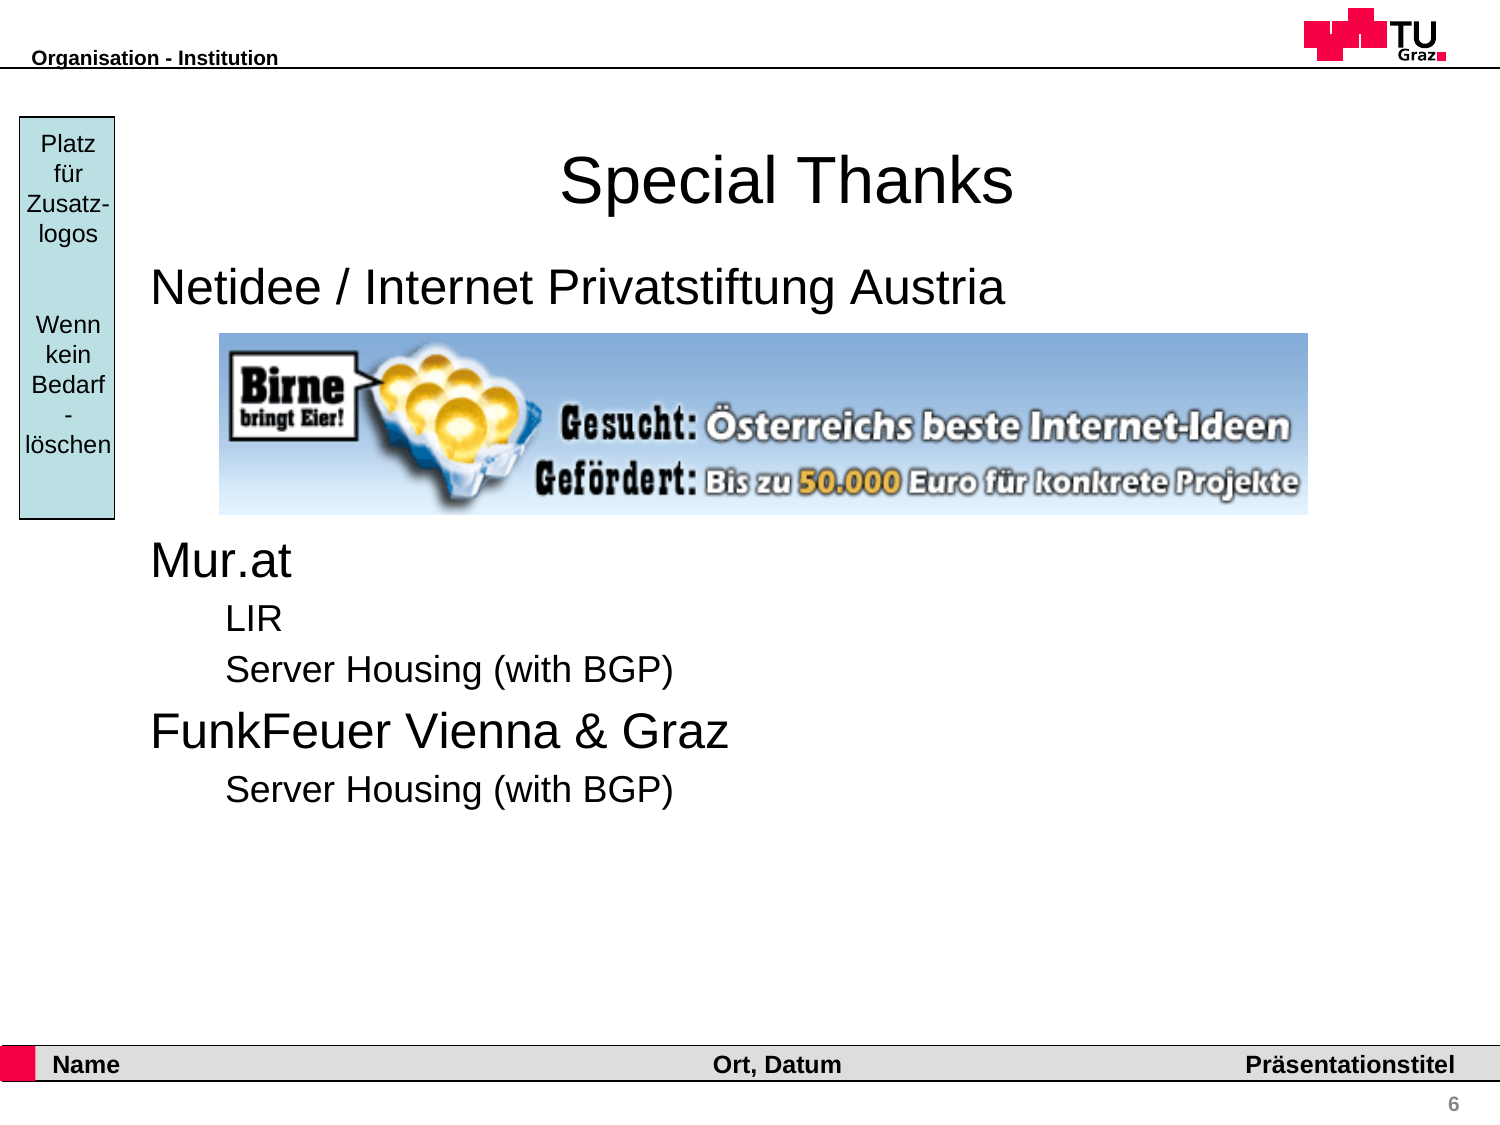

# Special Thanks
Netidee / Internet Privatstiftung Austria
Mur.at
LIR
Server Housing (with BGP)
FunkFeuer Vienna & Graz
Server Housing (with BGP)